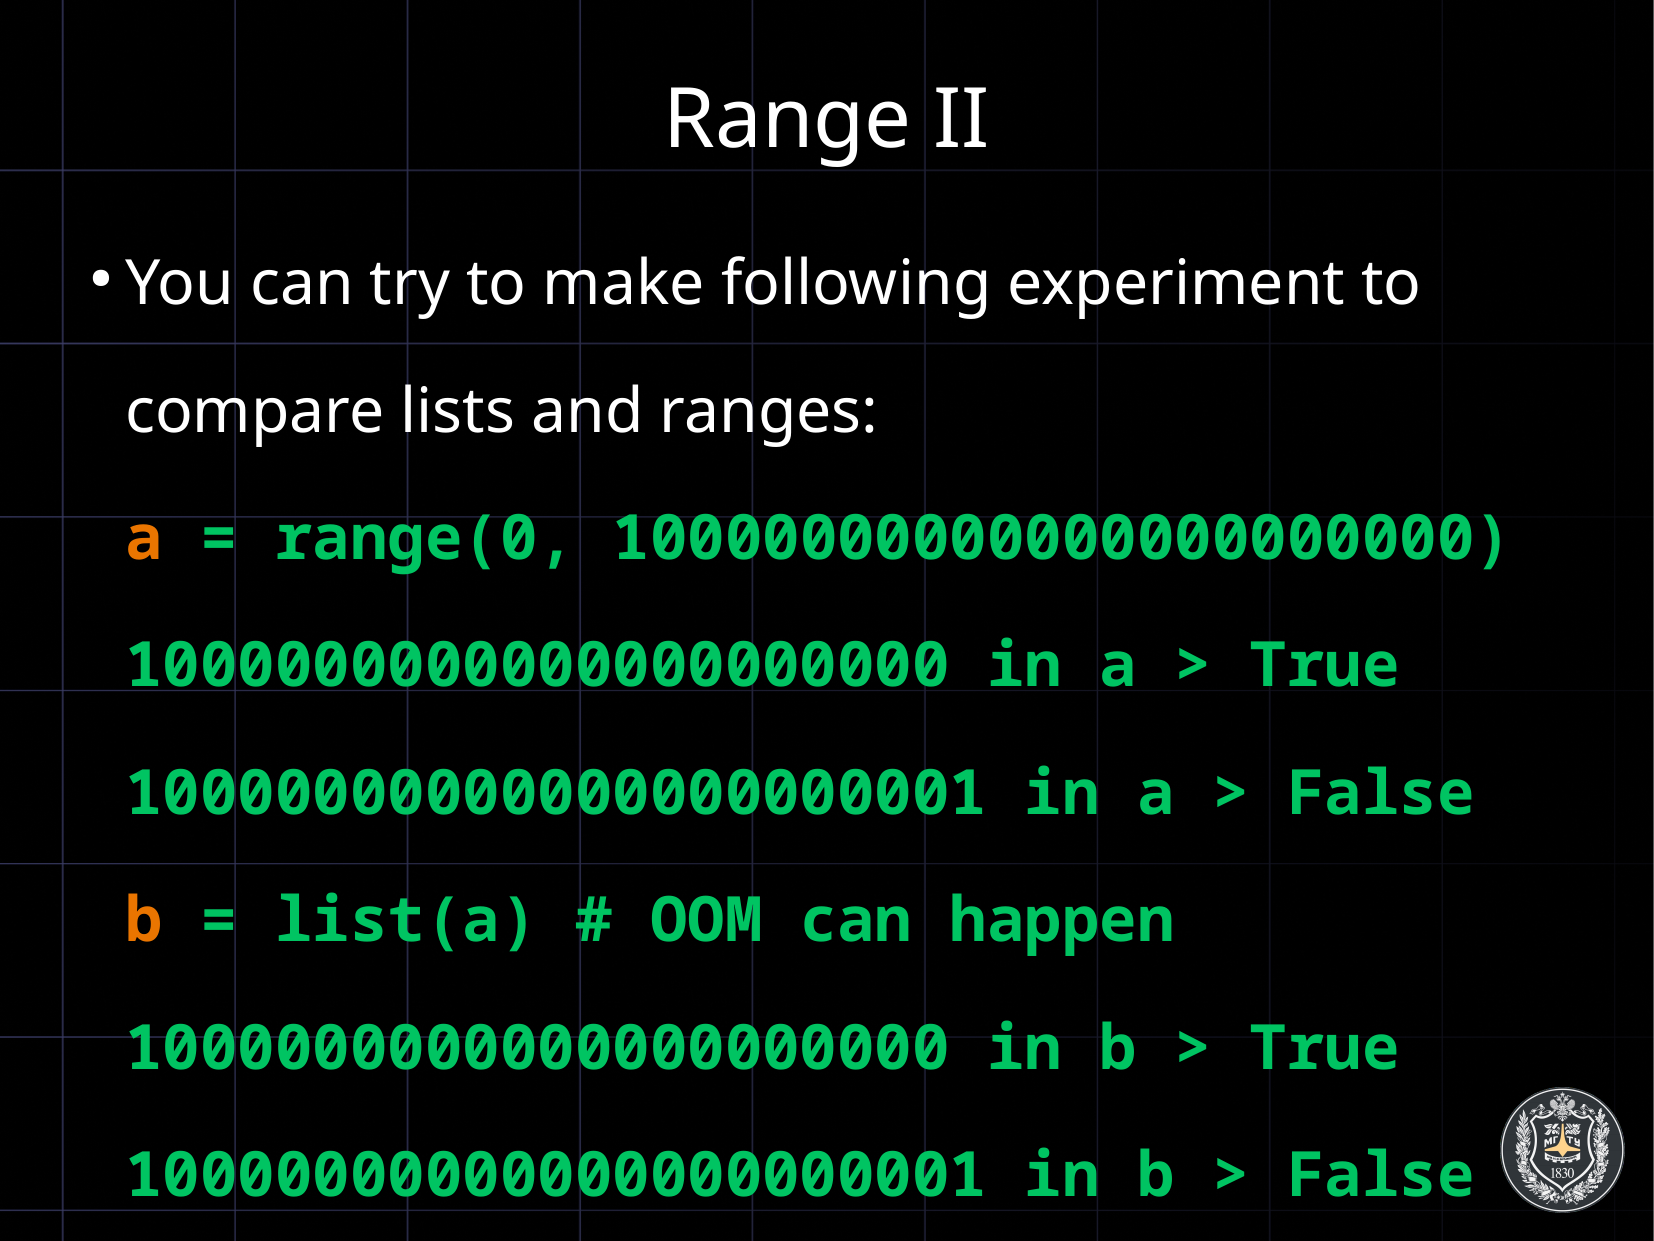

# Range II
You can try to make following experiment to compare lists and ranges:
a = range(0, 10000000000000000000000)
1000000000000000000000 in a > True
10000000000000000000001 in a > False
b = list(a) # OOM can happen
1000000000000000000000 in b > True
10000000000000000000001 in b > False
List of 10000000000000000000000 requires too many memory. Range does not require it at all.